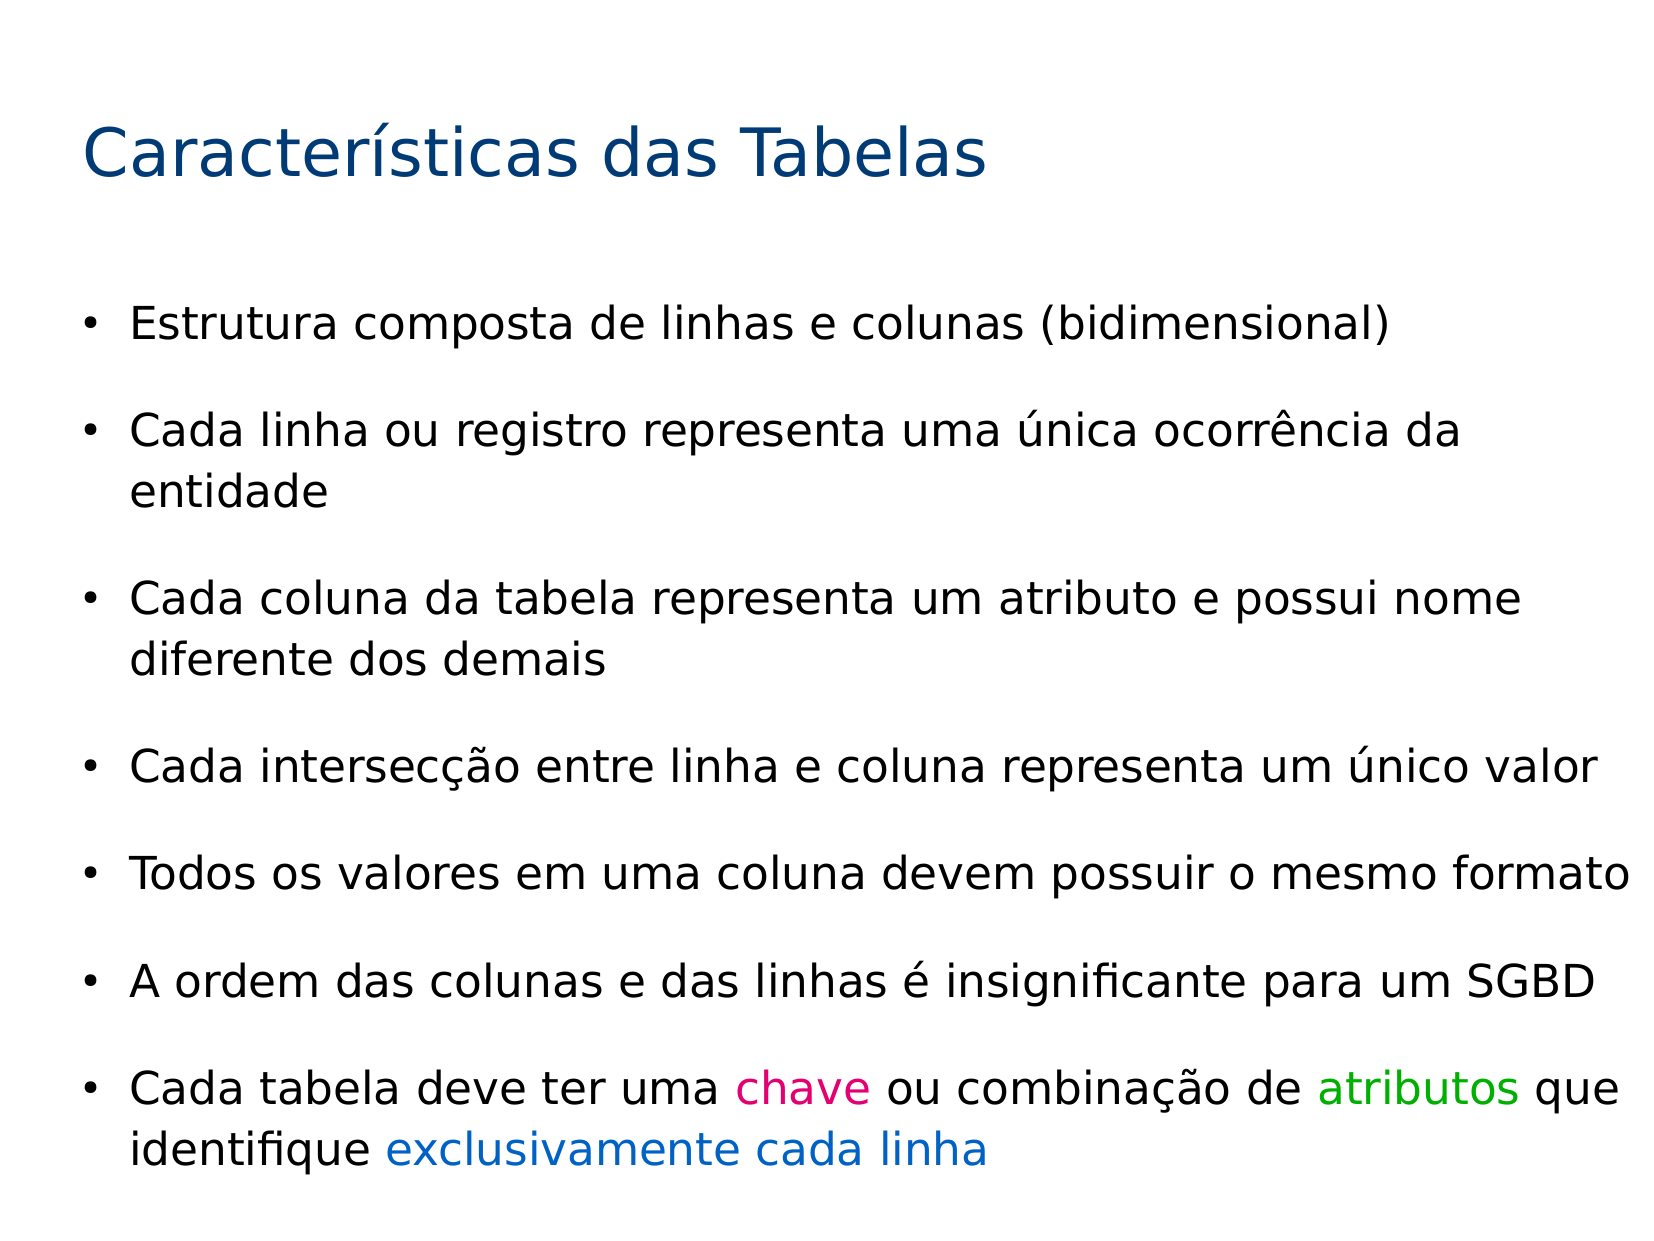

# Características das Tabelas
Estrutura composta de linhas e colunas (bidimensional)
Cada linha ou registro representa uma única ocorrência da entidade
Cada coluna da tabela representa um atributo e possui nome diferente dos demais
Cada intersecção entre linha e coluna representa um único valor
Todos os valores em uma coluna devem possuir o mesmo formato
A ordem das colunas e das linhas é insignificante para um SGBD
Cada tabela deve ter uma chave ou combinação de atributos que identifique exclusivamente cada linha